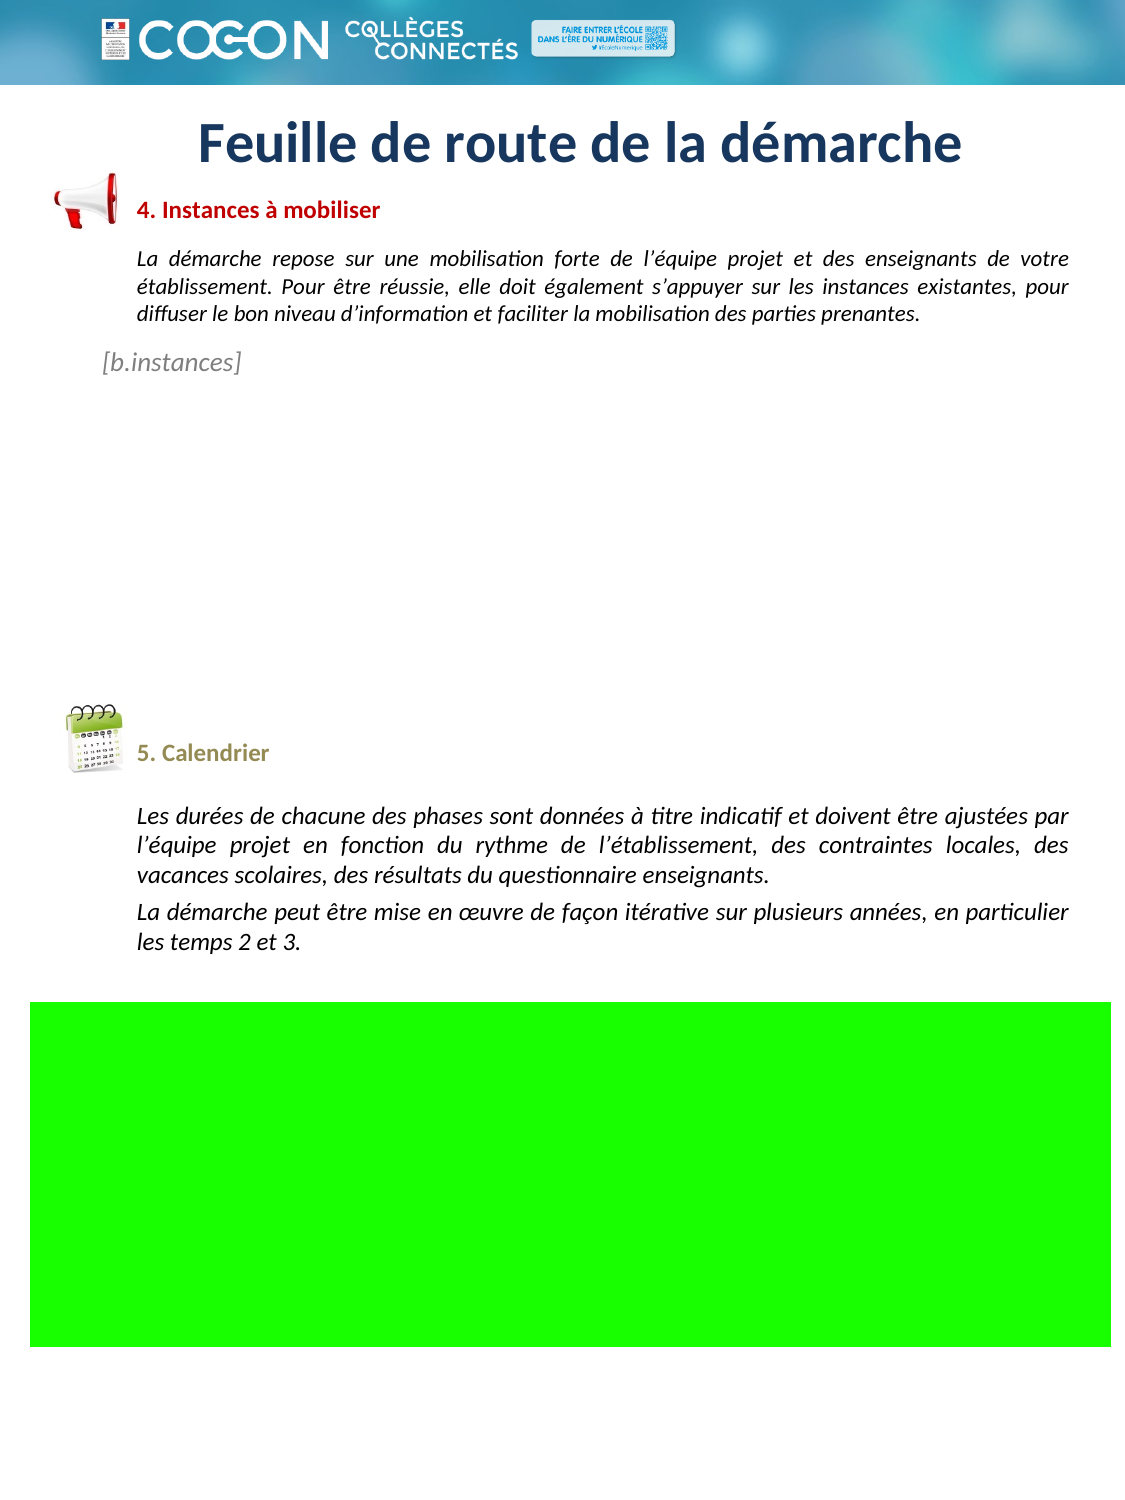

# Feuille de route de la démarche
4. Instances à mobiliser
La démarche repose sur une mobilisation forte de l’équipe projet et des enseignants de votre établissement. Pour être réussie, elle doit également s’appuyer sur les instances existantes, pour diffuser le bon niveau d’information et faciliter la mobilisation des parties prenantes.
[b.instances]
5. Calendrier
Les durées de chacune des phases sont données à titre indicatif et doivent être ajustées par l’équipe projet en fonction du rythme de l’établissement, des contraintes locales, des vacances scolaires, des résultats du questionnaire enseignants.
La démarche peut être mise en œuvre de façon itérative sur plusieurs années, en particulier les temps 2 et 3.